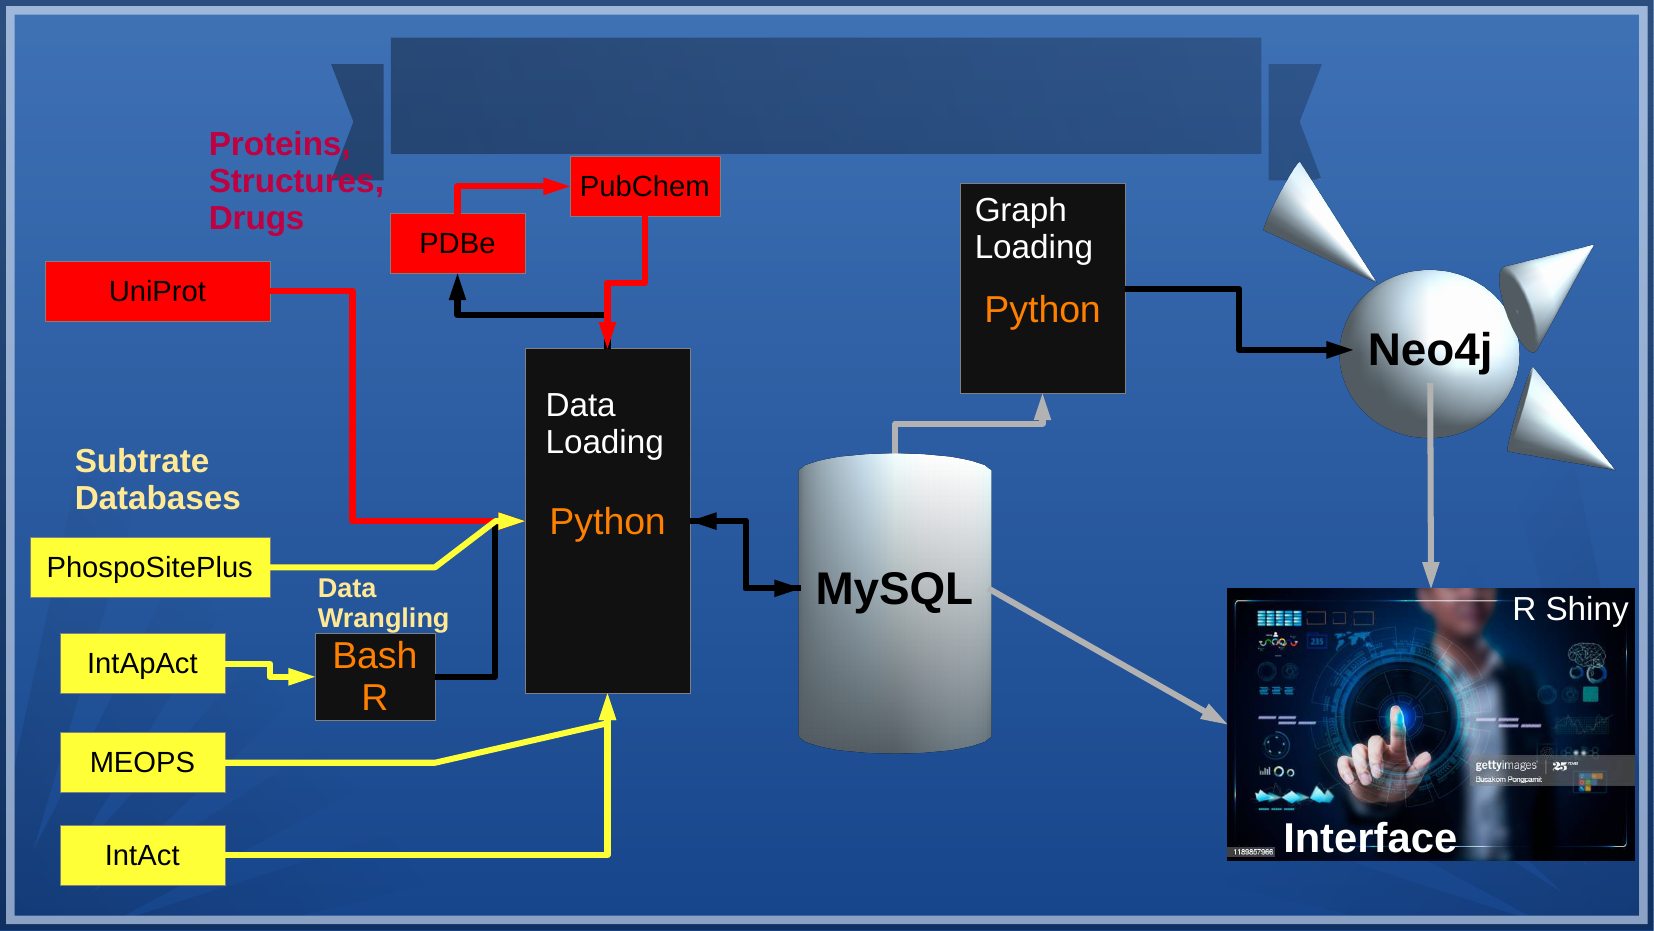

Proteins,
Structures,
Drugs
PubChem
Python
Graph
Loading
PDBe
UniProt
Neo4j
Python
Data
Loading
Subtrate
Databases
PhospoSitePlus
MySQL
Data
Wrangling
 R Shiny
IntApAct
Bash
R
MEOPS
Interface
IntAct